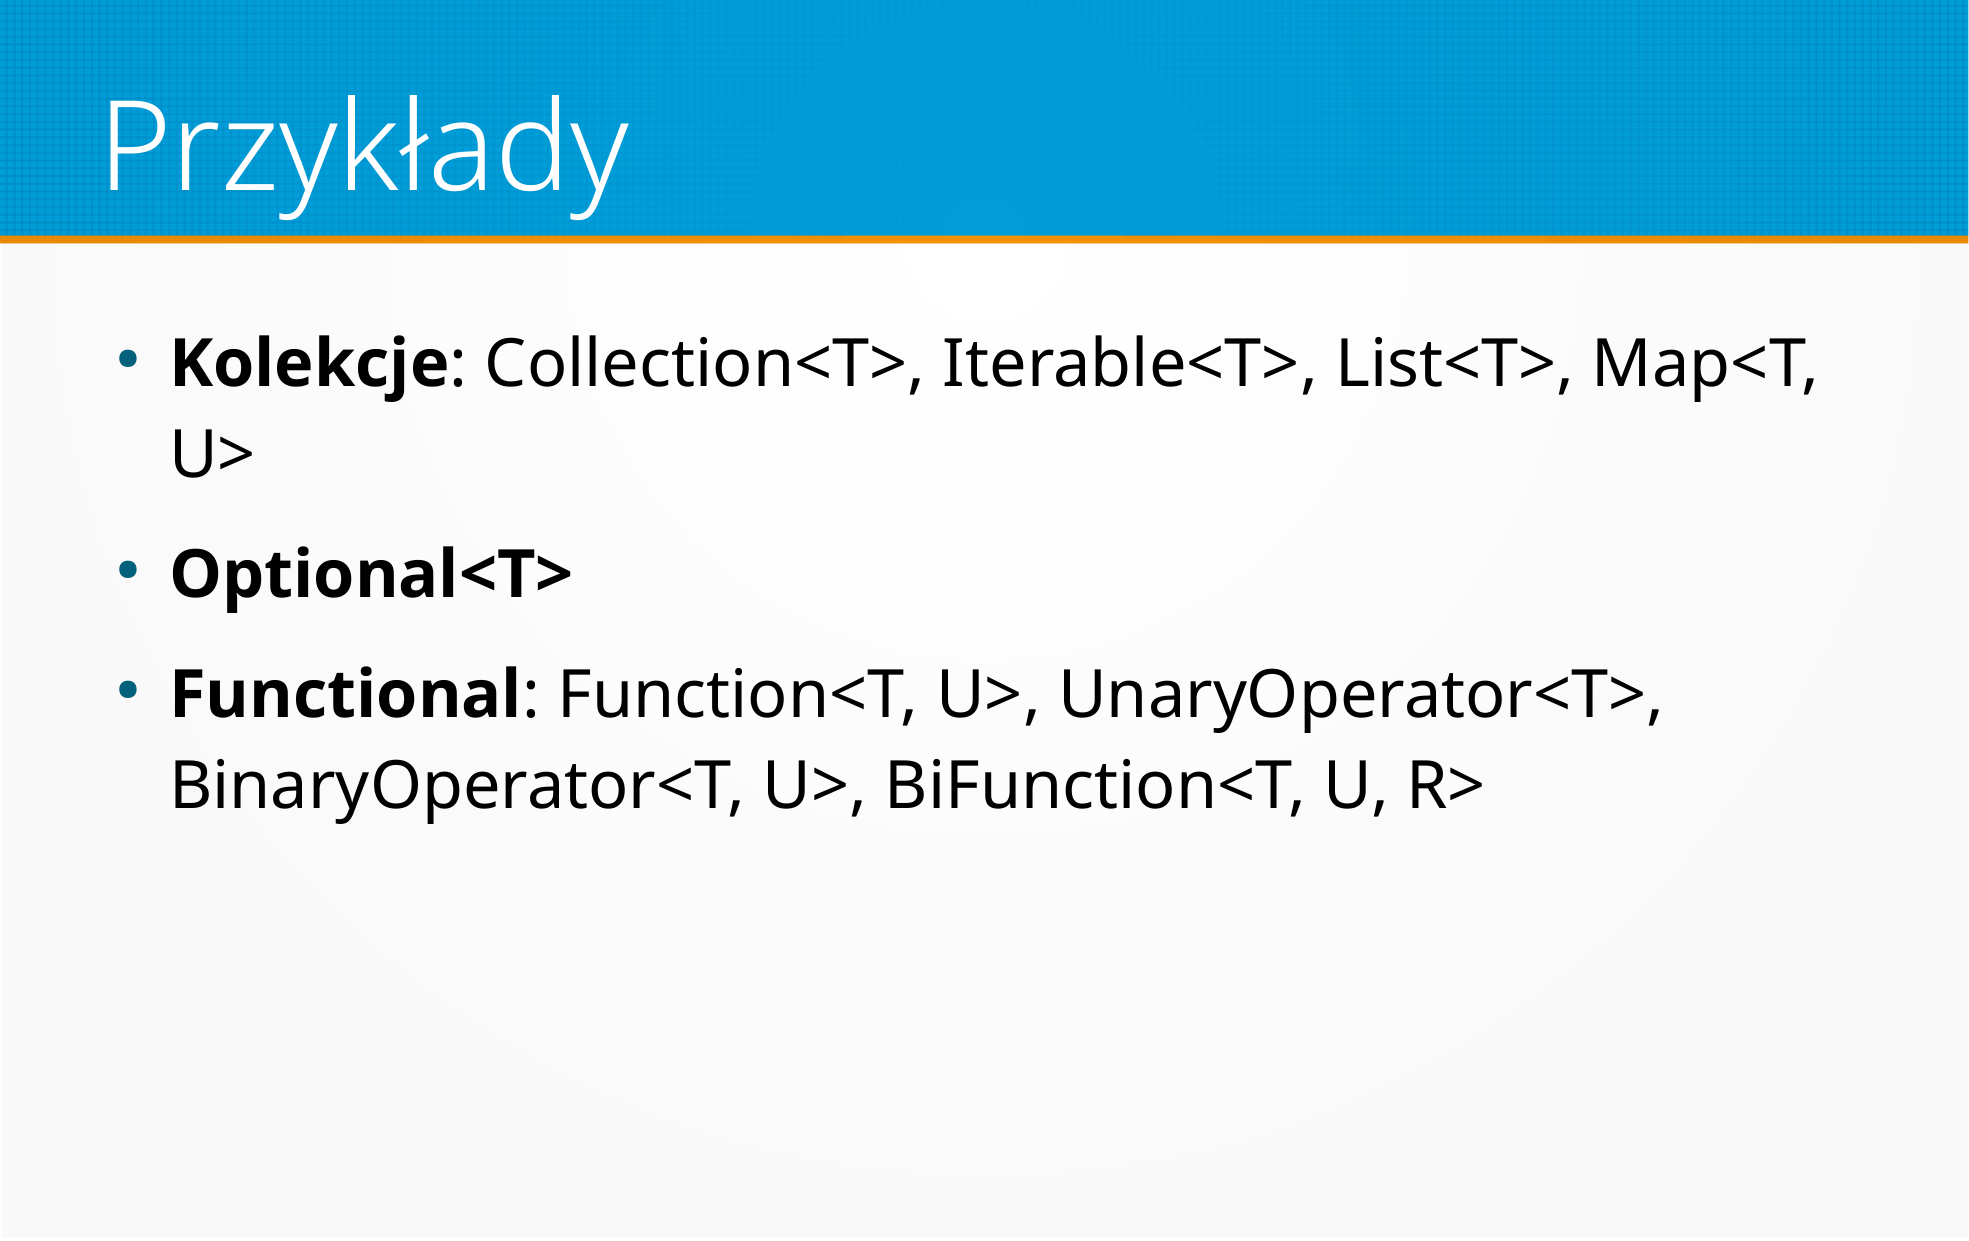

# Przykłady
Kolekcje: Collection<T>, Iterable<T>, List<T>, Map<T, U>
Optional<T>
Functional: Function<T, U>, UnaryOperator<T>, BinaryOperator<T, U>, BiFunction<T, U, R>